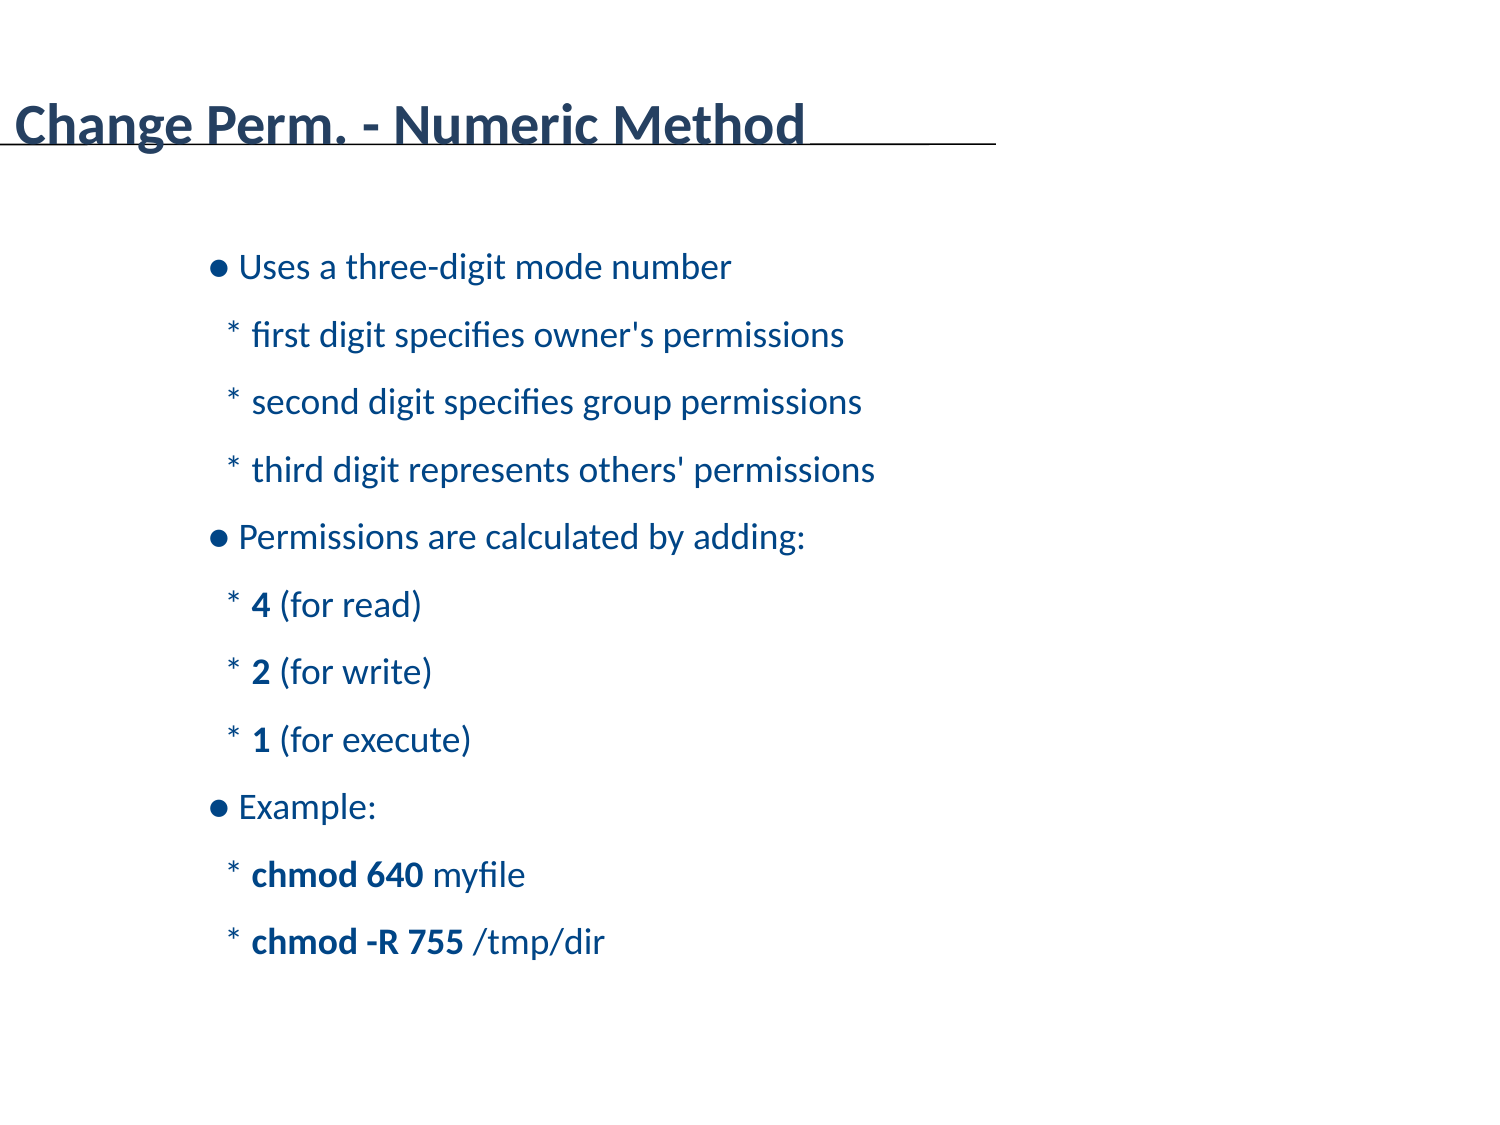

Change Perm. - Numeric Method
● Uses a three-digit mode number
 * first digit specifies owner's permissions
 * second digit specifies group permissions
 * third digit represents others' permissions
● Permissions are calculated by adding:
 * 4 (for read)
 * 2 (for write)
 * 1 (for execute)
● Example:
 * chmod 640 myfile
 * chmod -R 755 /tmp/dir